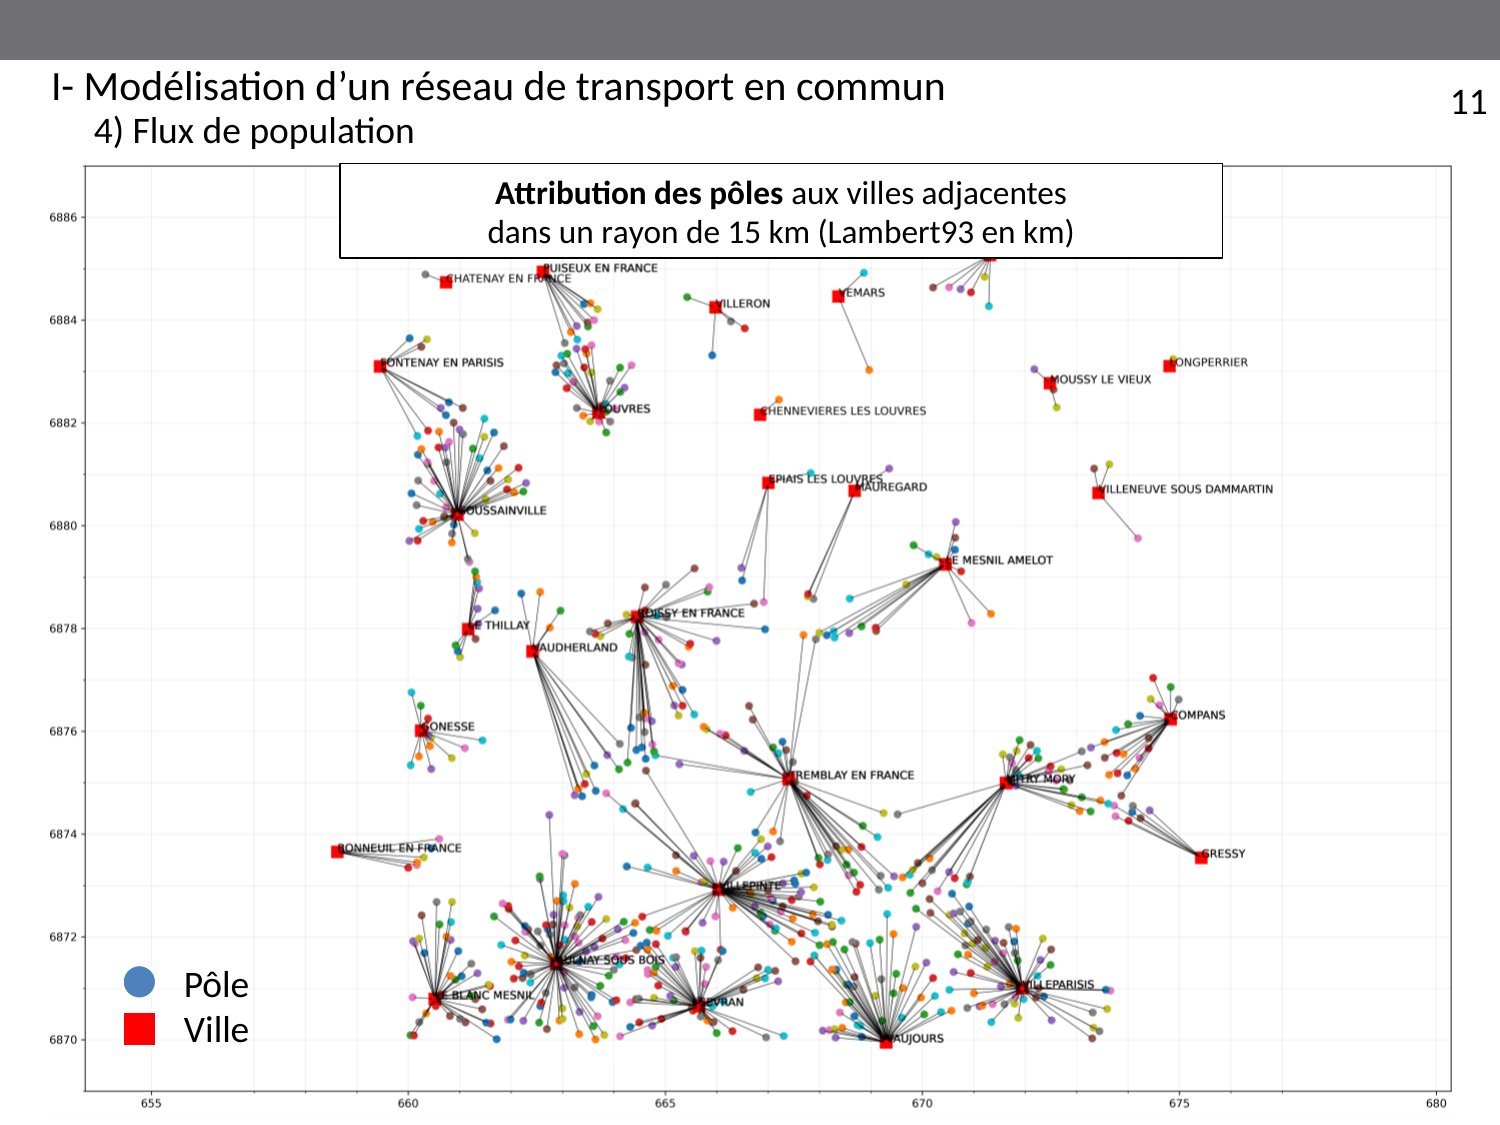

I- Modélisation d’un réseau de transport en commun
11
4) Flux de population
Attribution des pôles aux villes adjacentes
dans un rayon de 15 km (Lambert93 en km)
Pôle
Ville